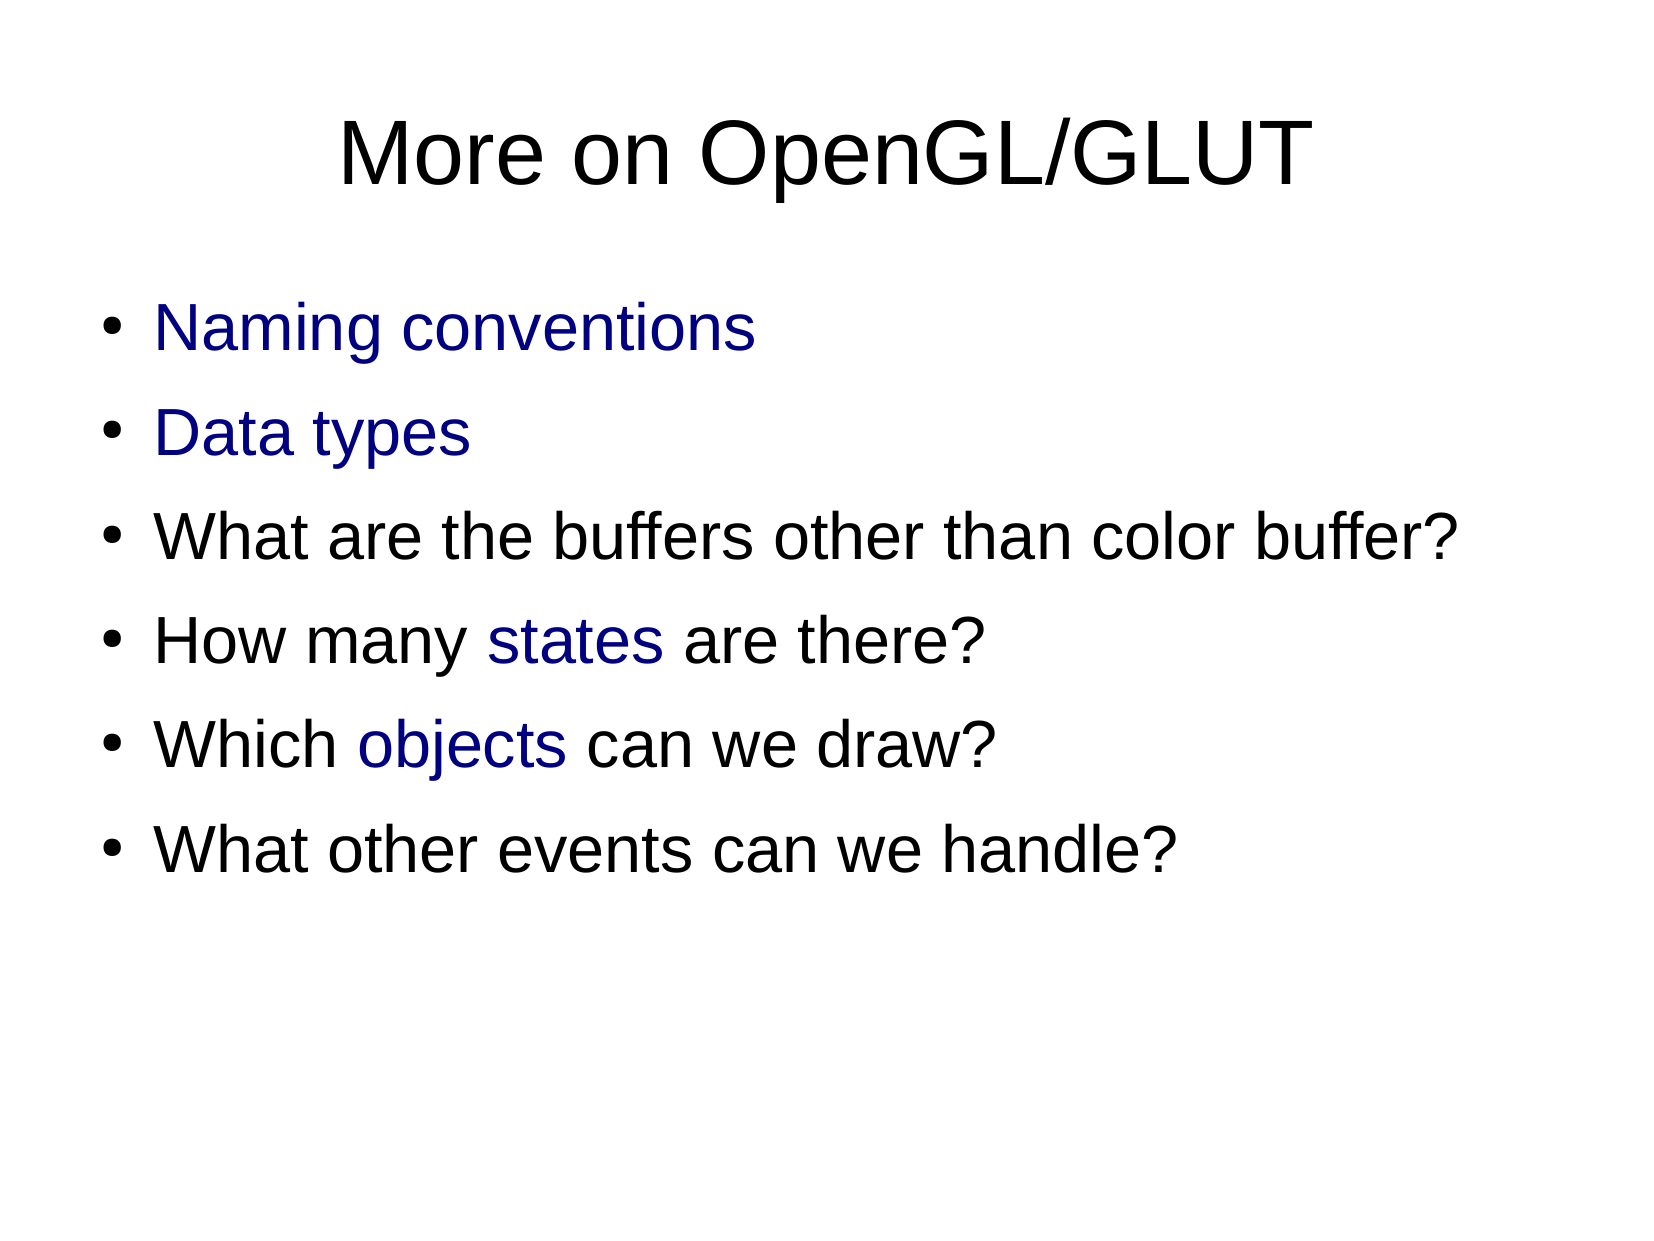

# More on OpenGL/GLUT
Naming conventions
Data types
What are the buffers other than color buffer?
How many states are there?
Which objects can we draw?
What other events can we handle?